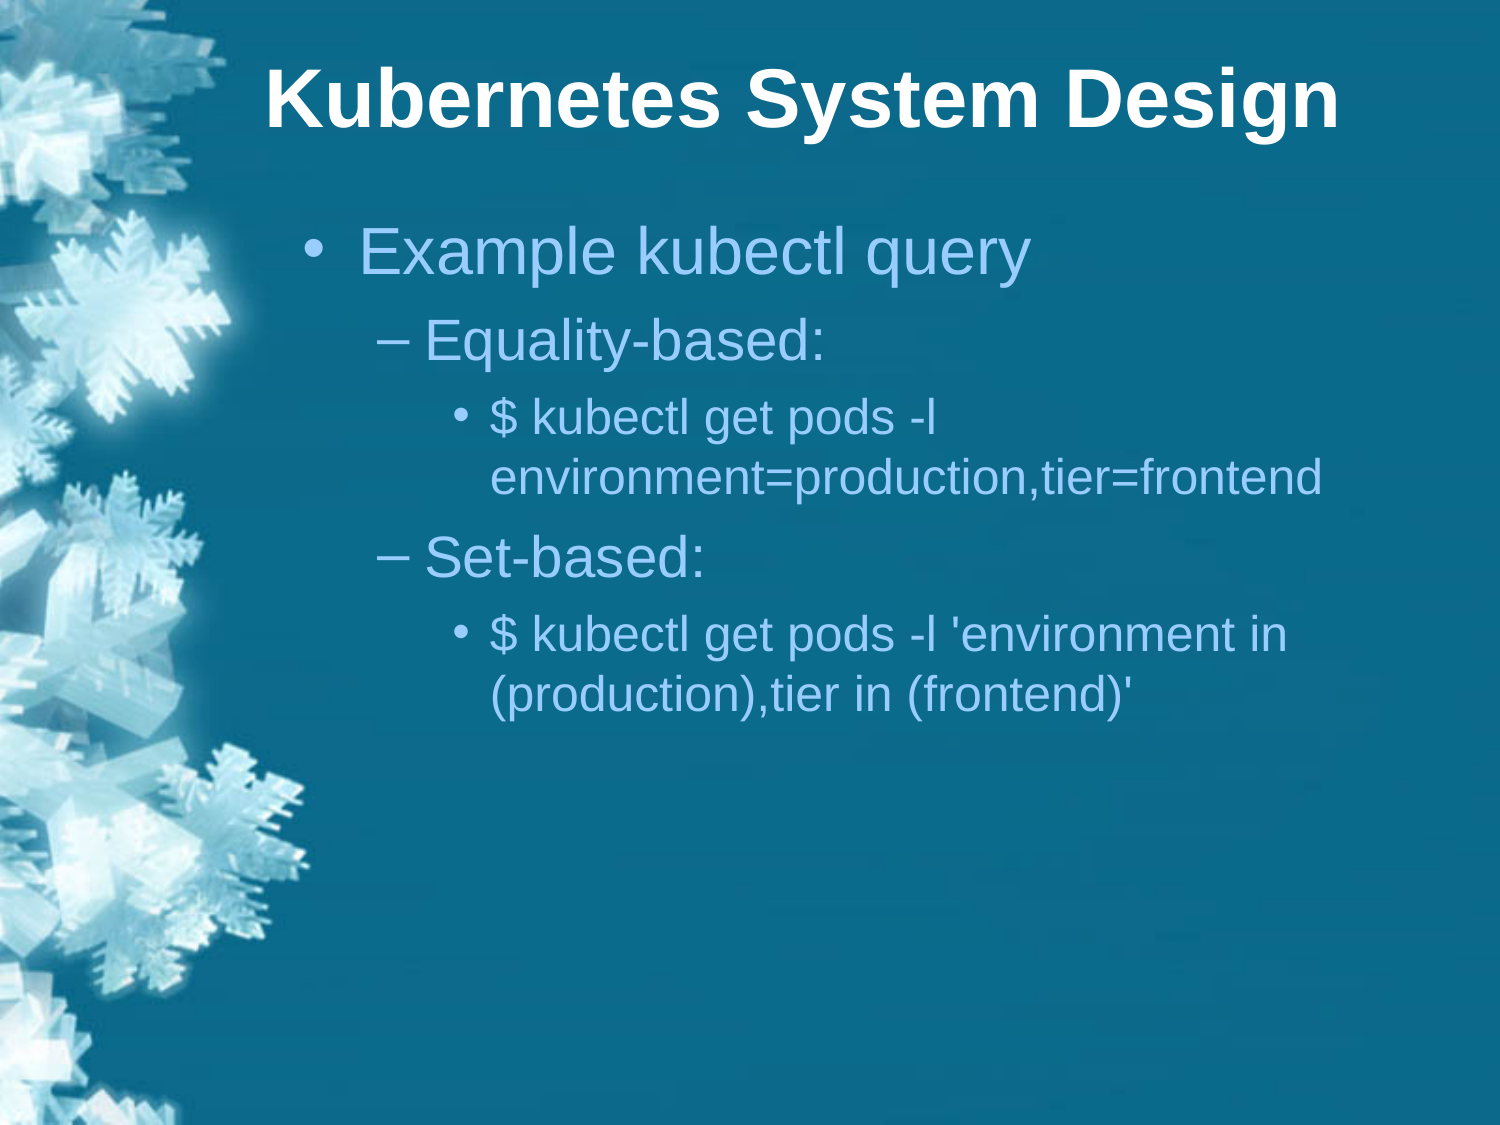

# Kubernetes System Design
Example kubectl query
Equality-based:
$ kubectl get pods -l environment=production,tier=frontend
Set-based:
$ kubectl get pods -l 'environment in (production),tier in (frontend)'